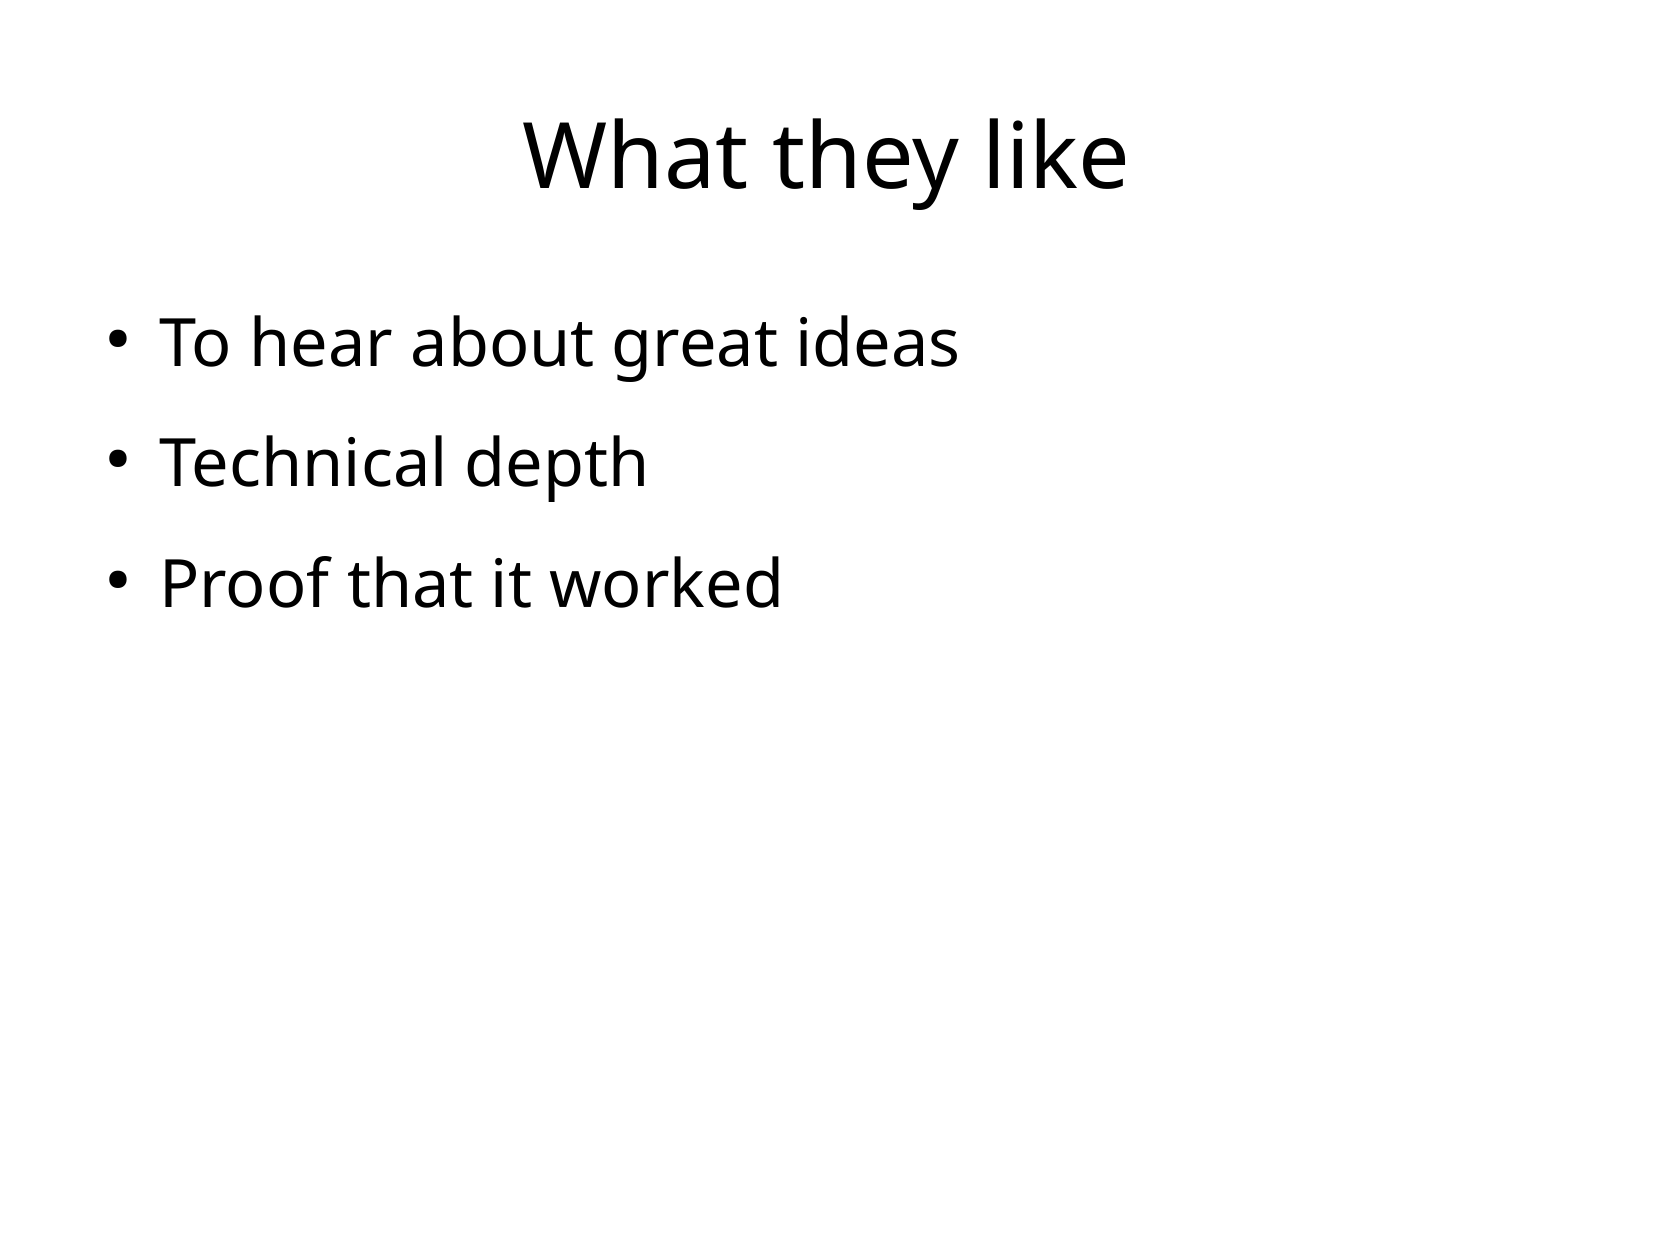

# What they like
To hear about great ideas
Technical depth
Proof that it worked